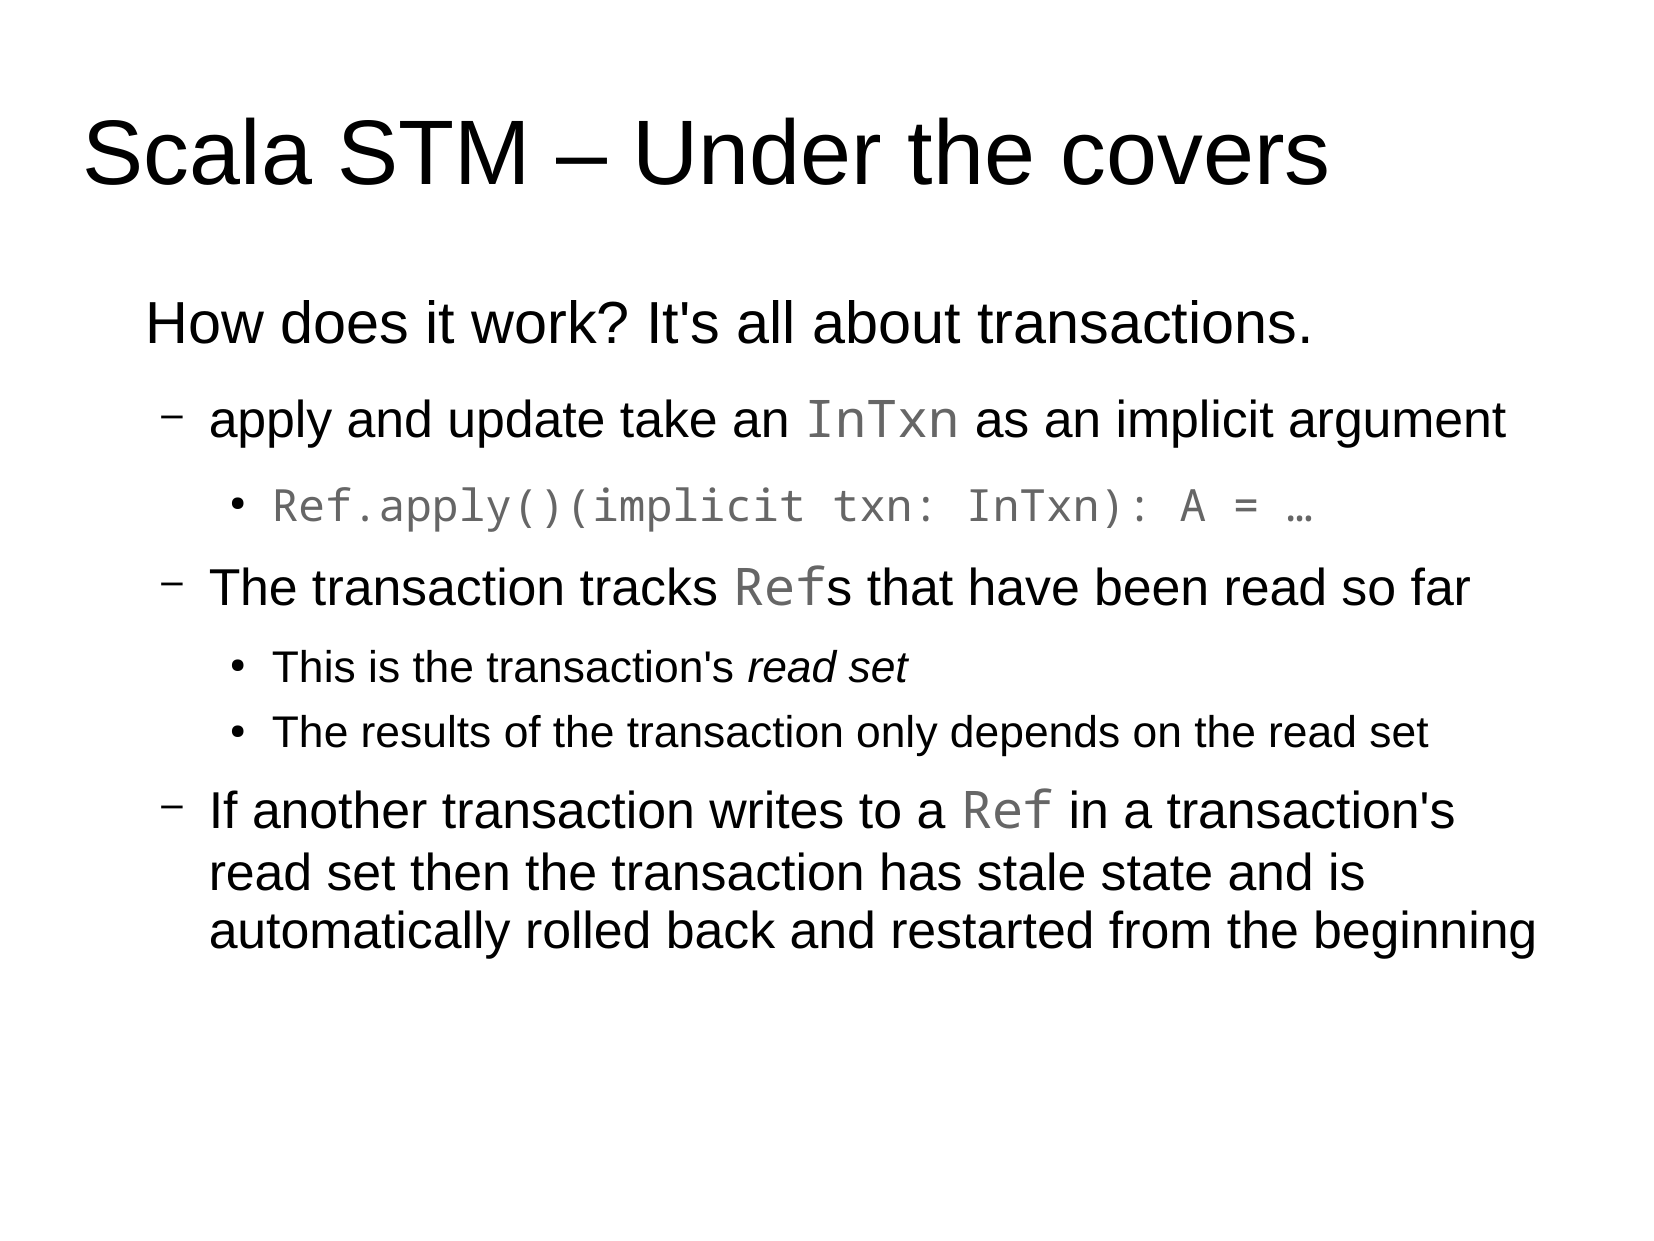

# Scala STM – Under the covers
How does it work? It's all about transactions.
apply and update take an InTxn as an implicit argument
Ref.apply()(implicit txn: InTxn): A = …
The transaction tracks Refs that have been read so far
This is the transaction's read set
The results of the transaction only depends on the read set
If another transaction writes to a Ref in a transaction's read set then the transaction has stale state and is automatically rolled back and restarted from the beginning